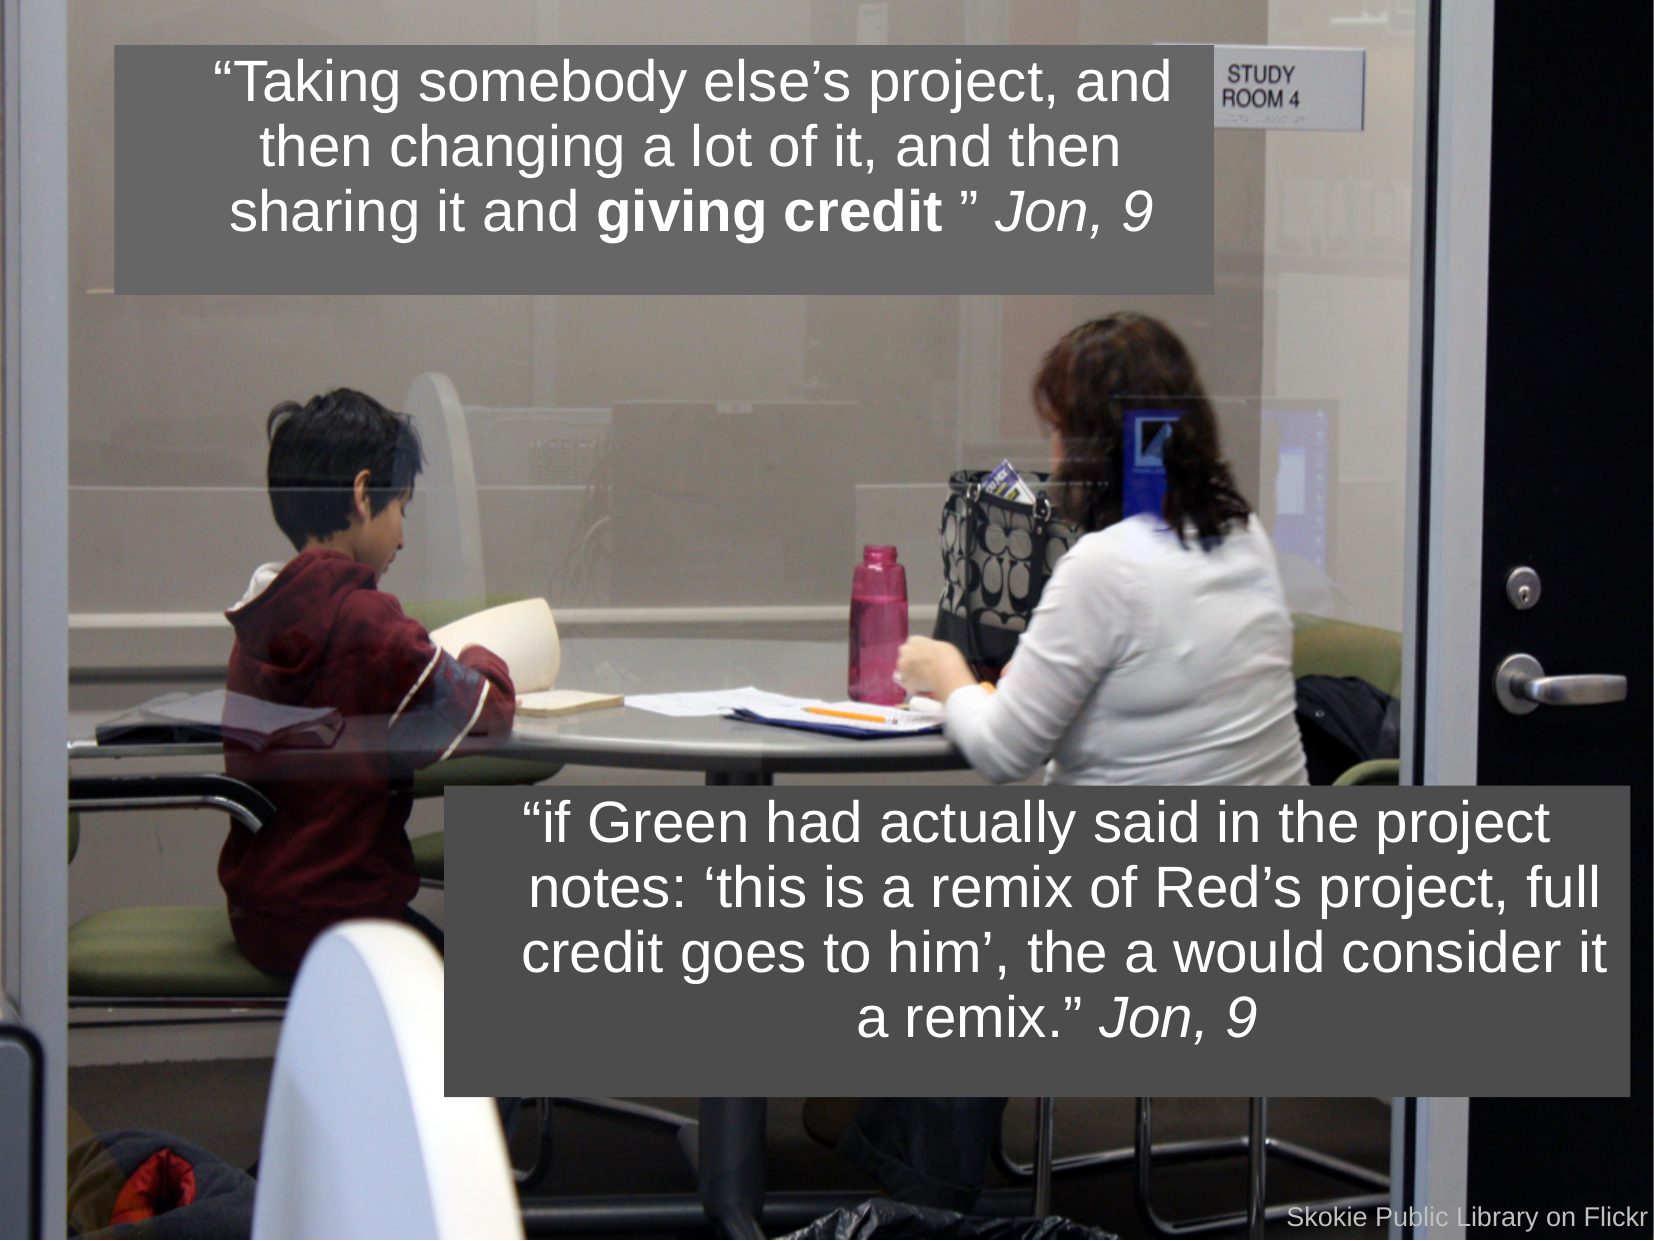

# “Taking somebody else’s project, and then changing a lot of it, and then sharing it and giving credit ” Jon, 9
“if Green had actually said in the project notes: ‘this is a remix of Red’s project, full credit goes to him’, the a would consider it a remix.” Jon, 9
Skokie Public Library on Flickr